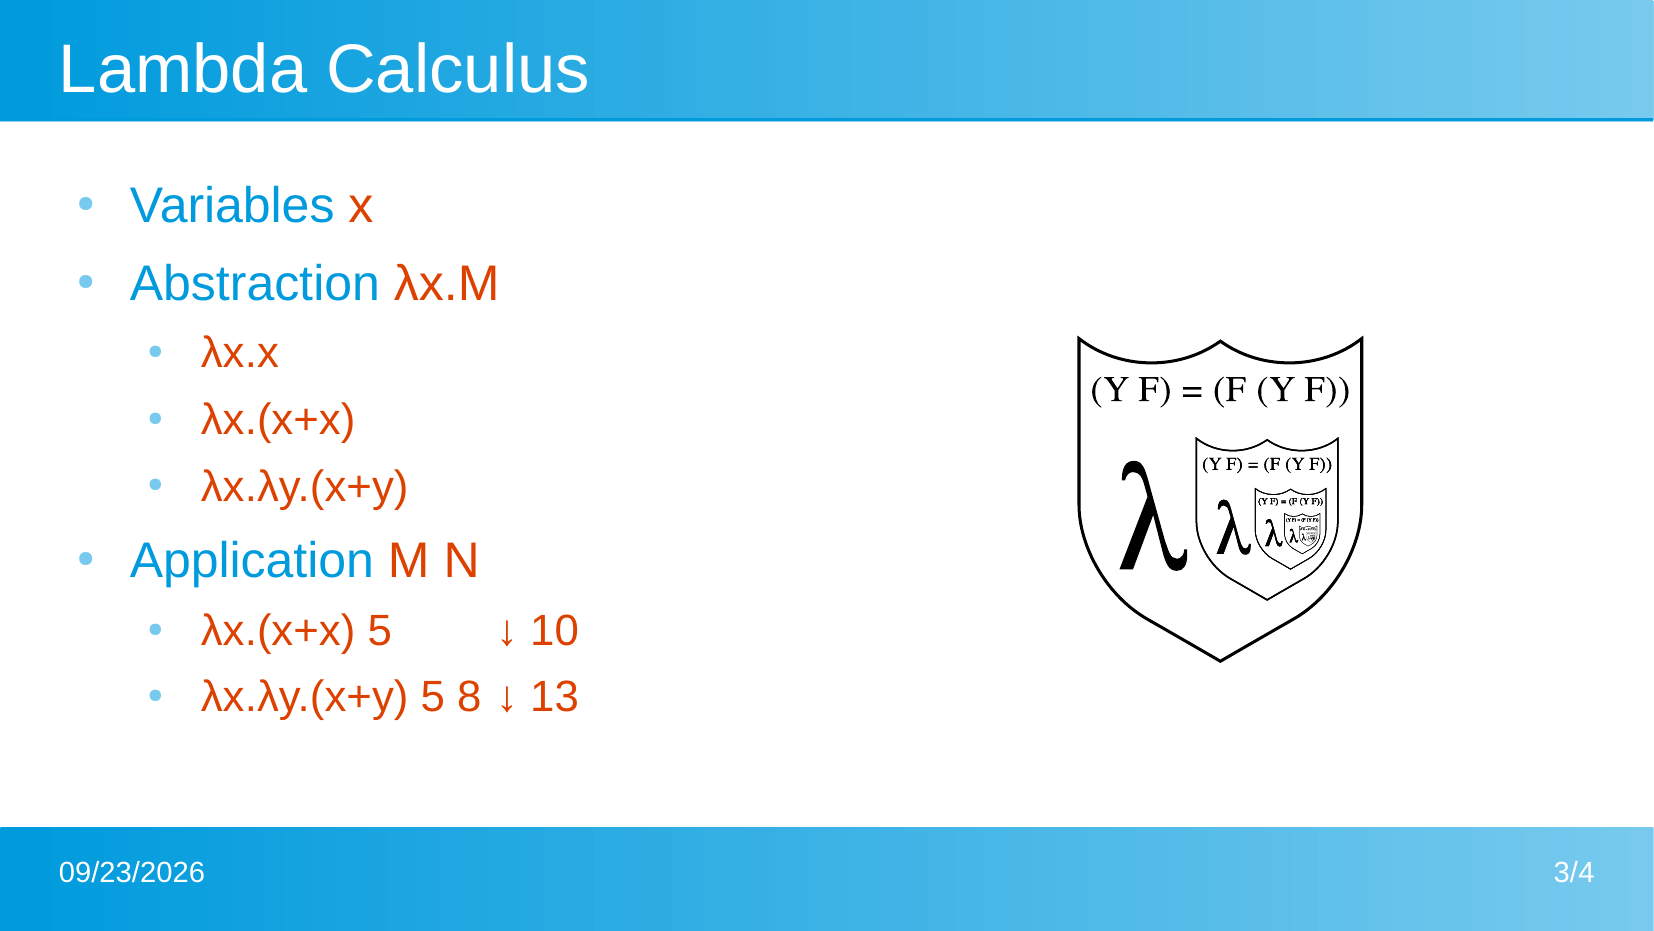

# Lambda Calculus
Variables x
Abstraction λx.M
λx.x
λx.(x+x)
λx.λy.(x+y)
Application M N
λx.(x+x) 5		↓ 10
λx.λy.(x+y) 5 8	↓ 13
3